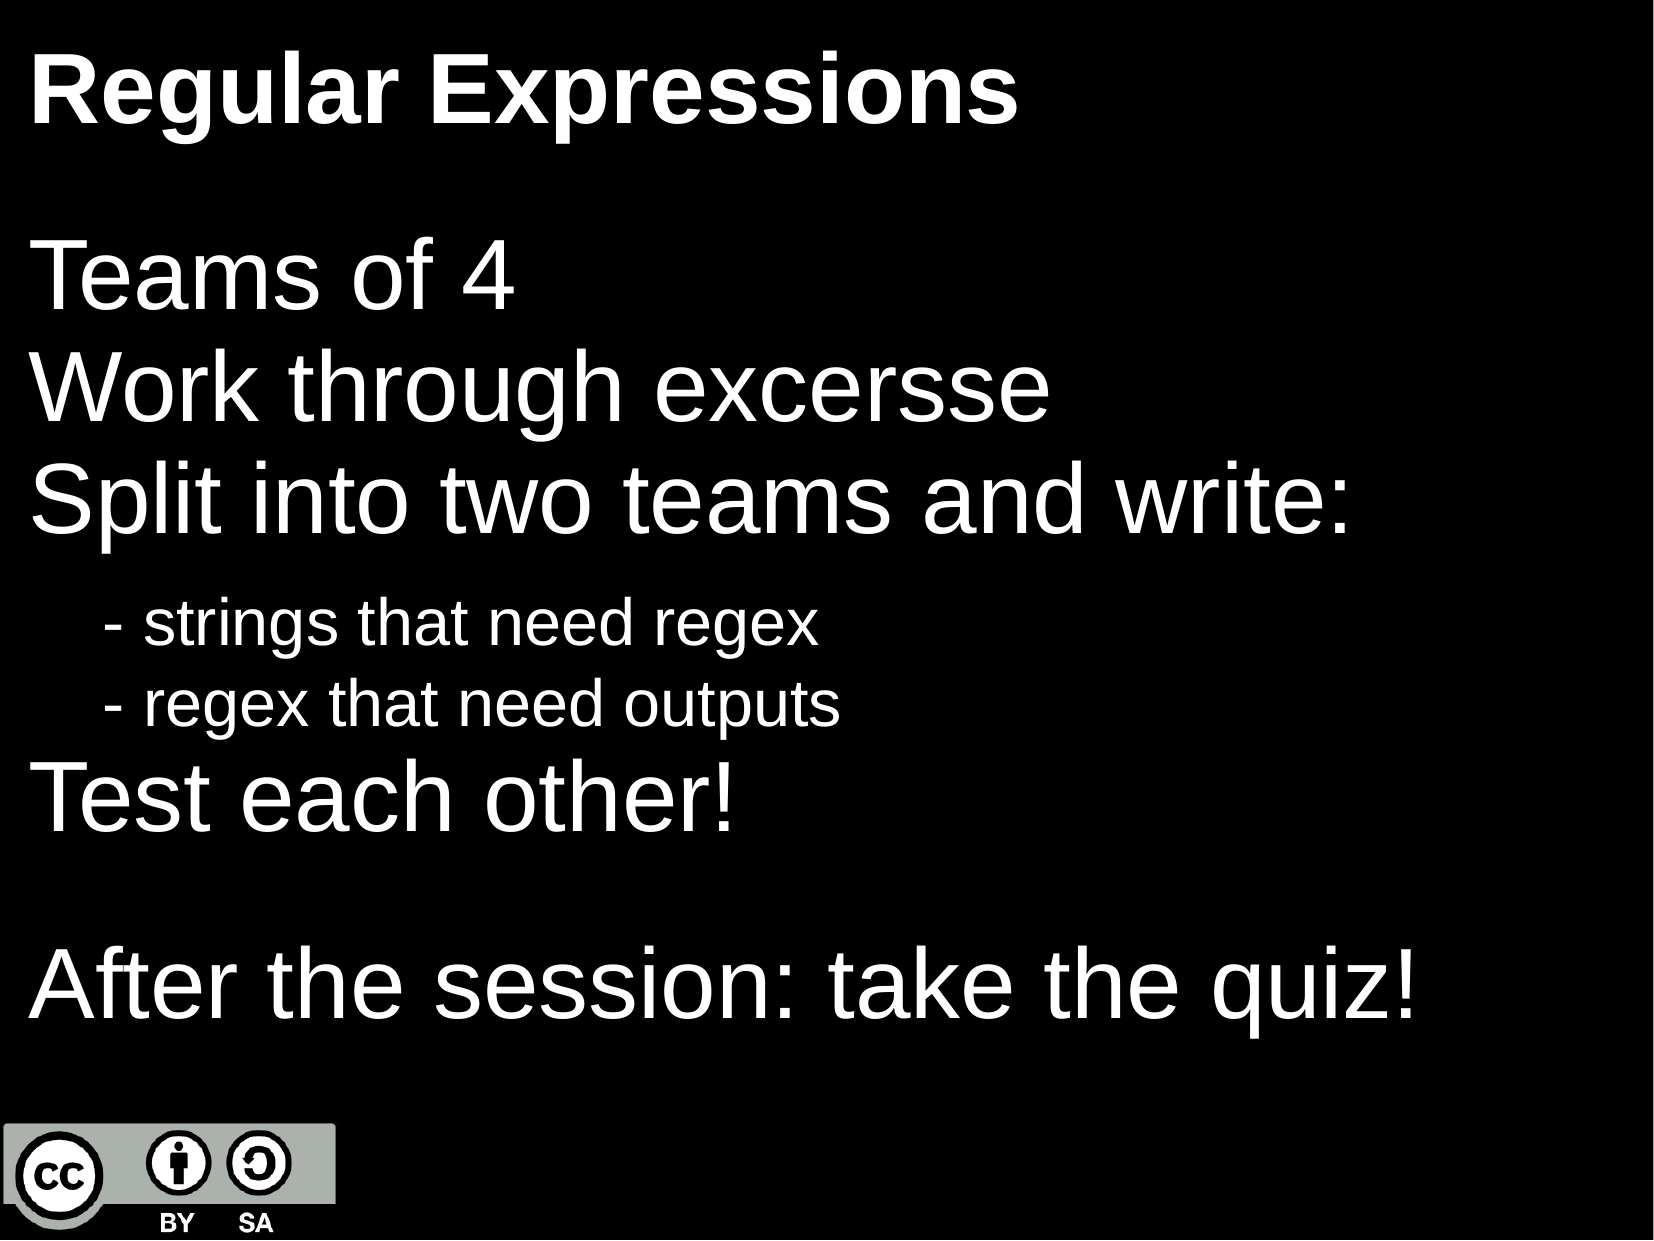

Regular Expressions
Teams of 4
Work through excersse
Split into two teams and write:
	- strings that need regex
	- regex that need outputs
Test each other!
After the session: take the quiz!